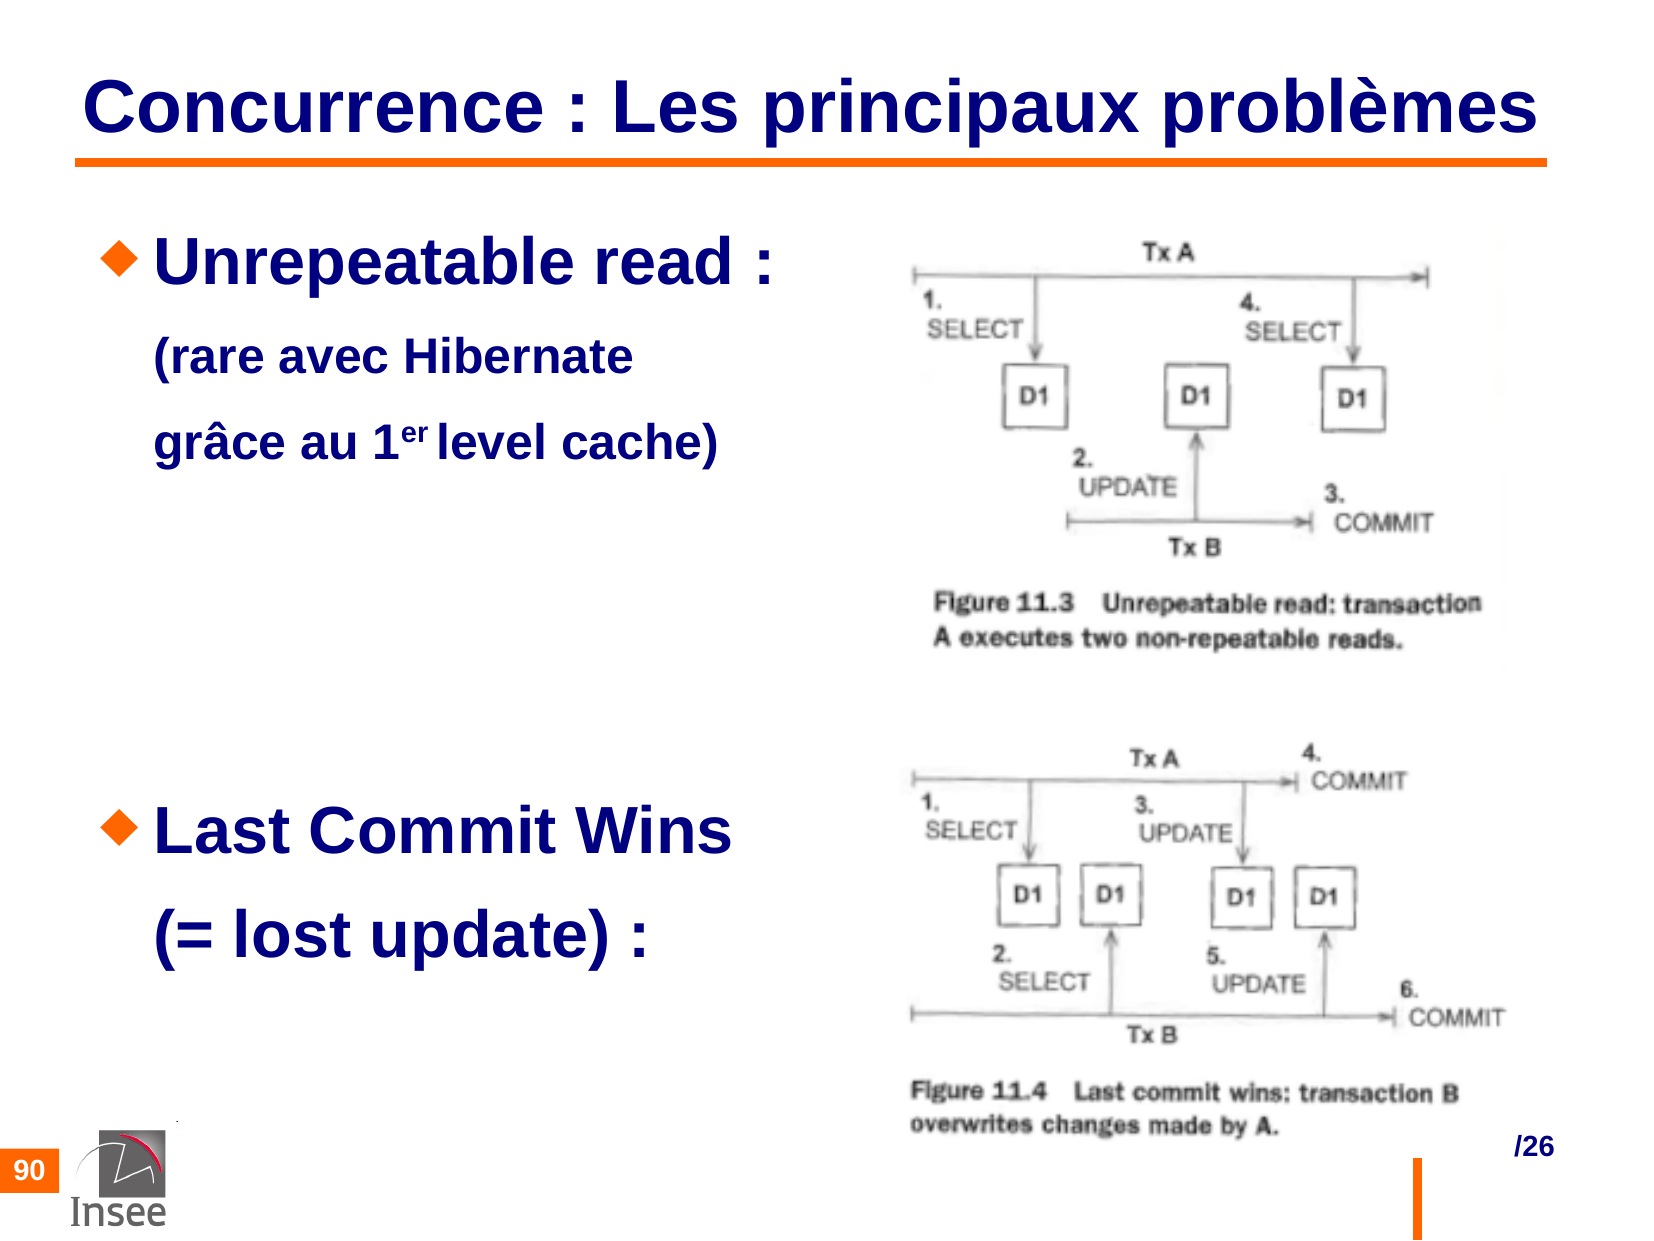

# Concurrence : Les principaux problèmes
Unrepeatable read :
(rare avec Hibernate
grâce au 1er level cache)
Last Commit Wins
(= lost update) :
90